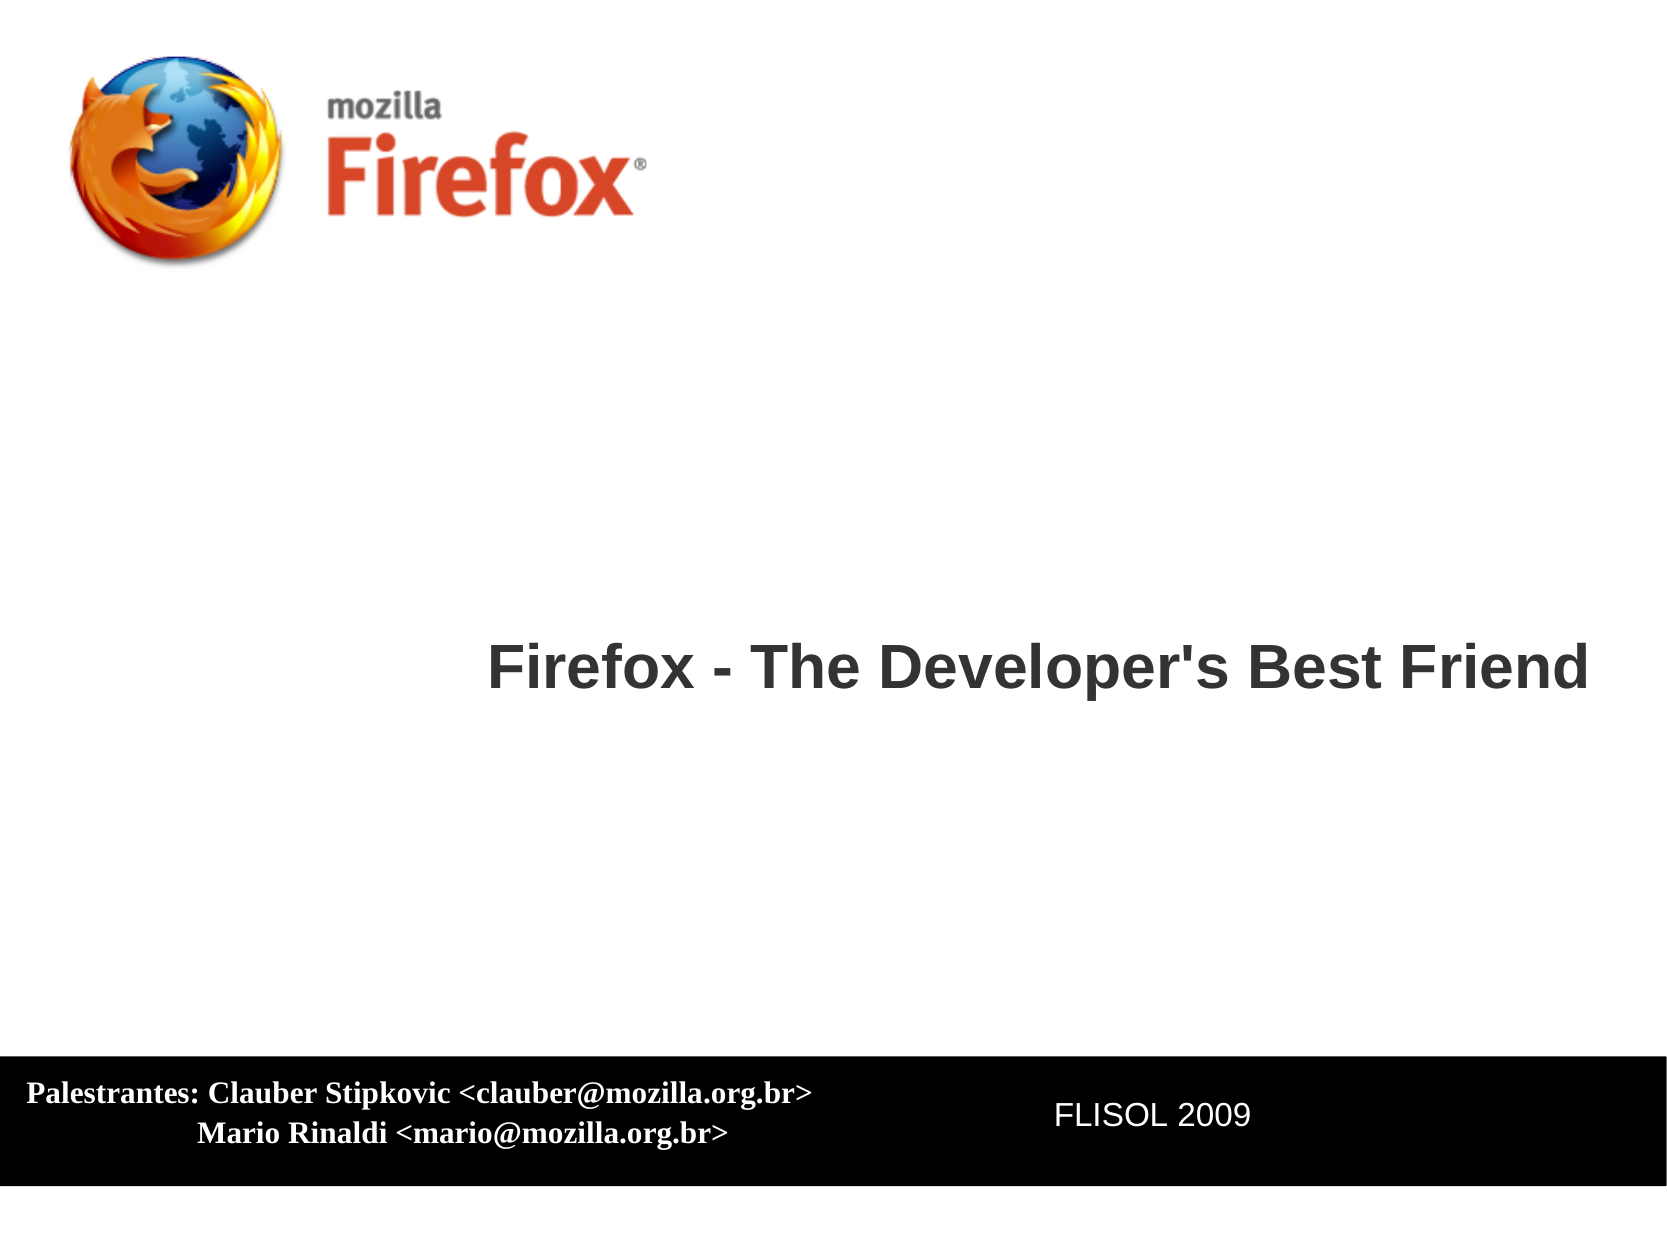

Firefox - The Developer's Best Friend
Palestrantes: Clauber Stipkovic <clauber@mozilla.org.br>
		 Mario Rinaldi <mario@mozilla.org.br>
FLISOL 2009